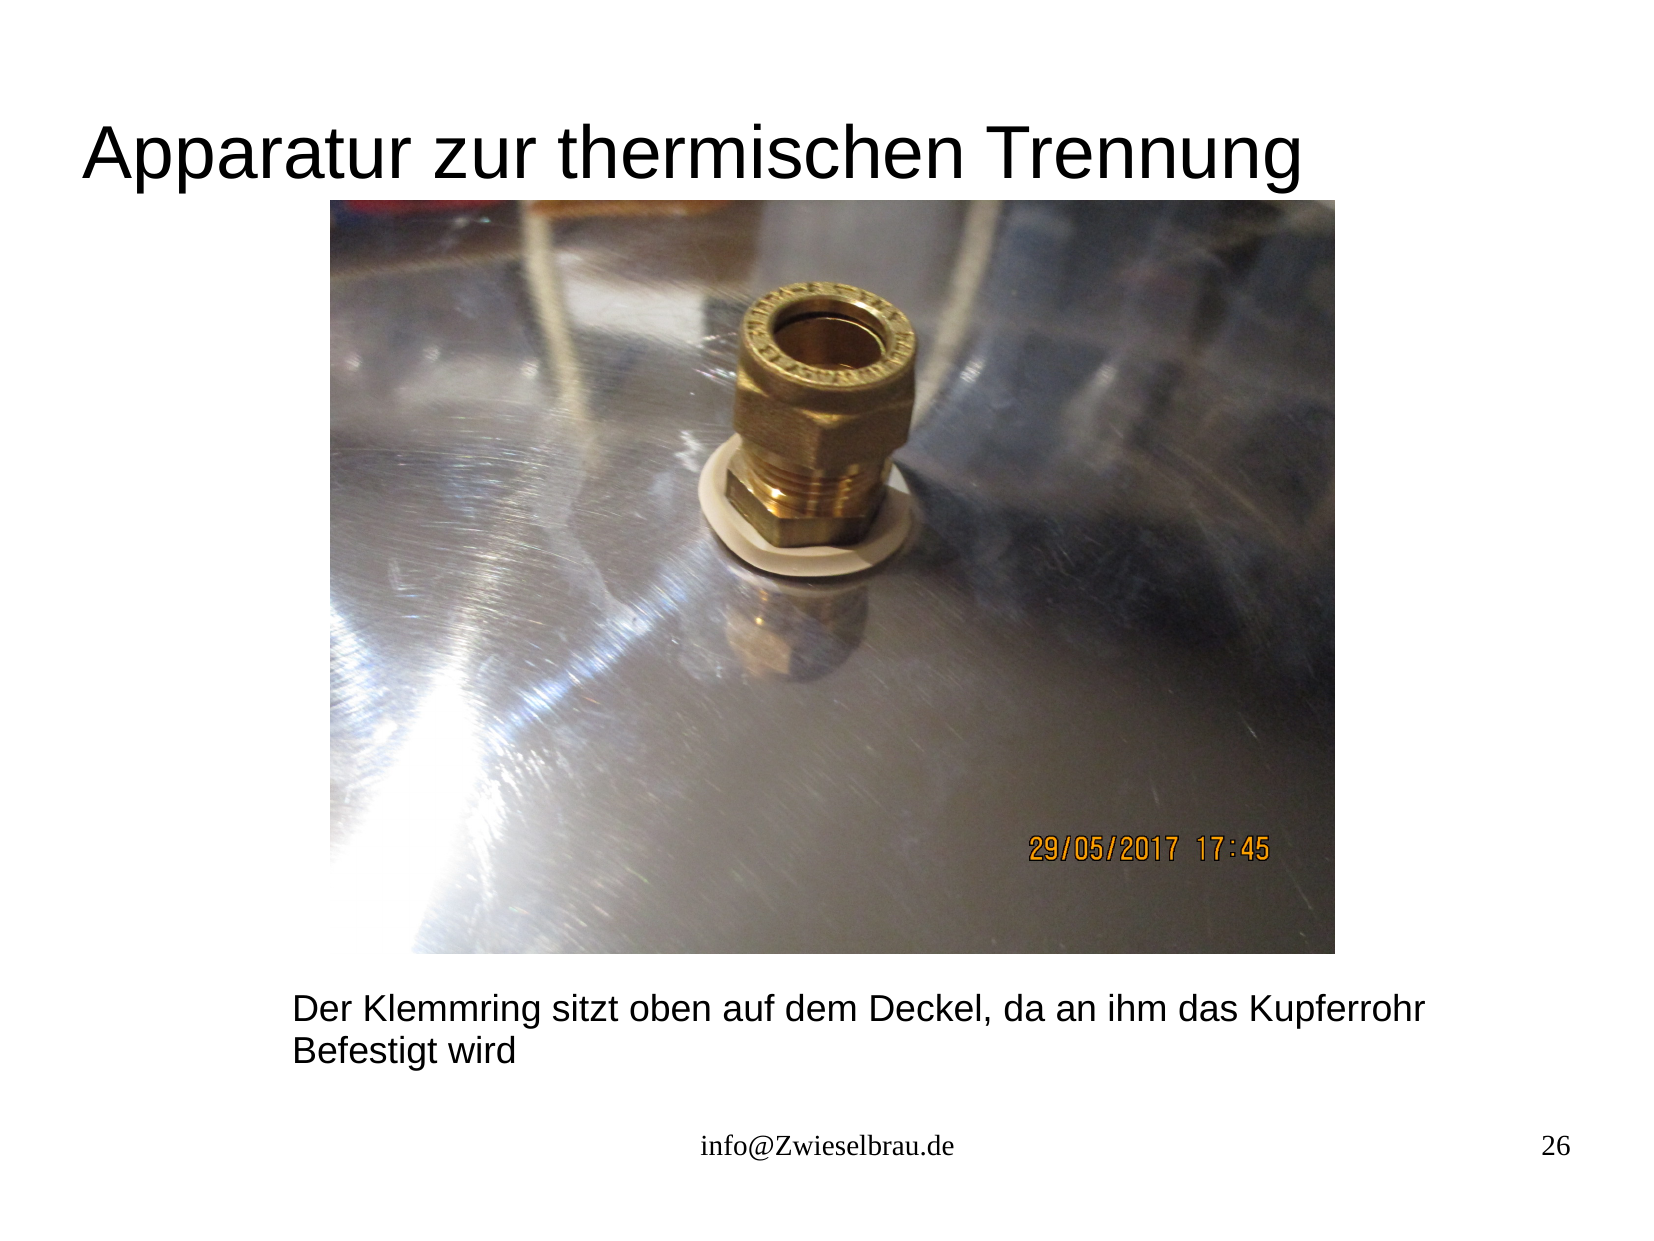

# Apparatur zur thermischen Trennung
Der Klemmring sitzt oben auf dem Deckel, da an ihm das Kupferrohr
Befestigt wird
info@Zwieselbrau.de
26